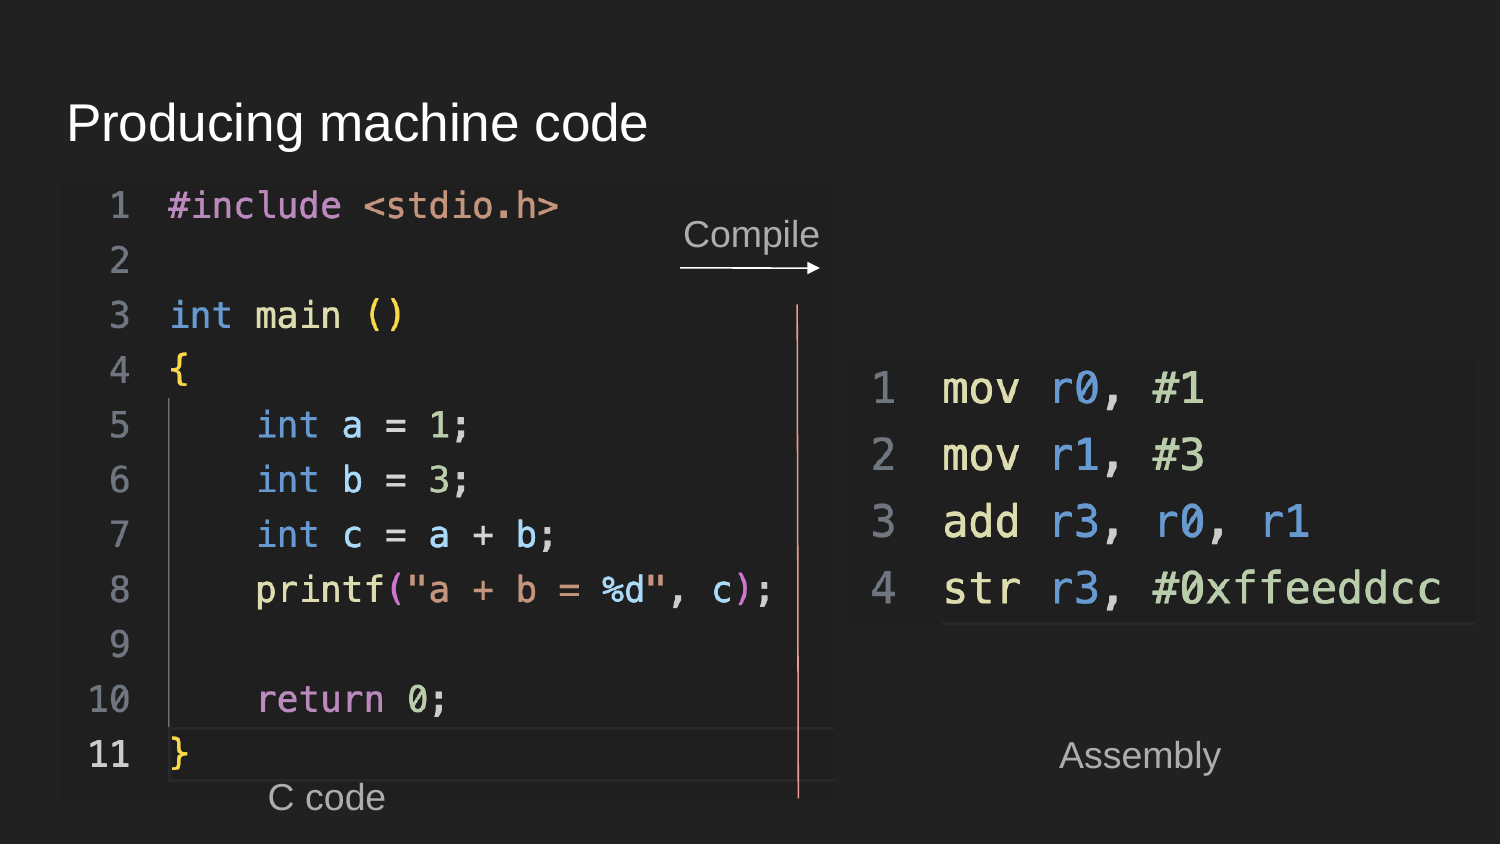

# Producing machine code
Compile
Assembly
C code